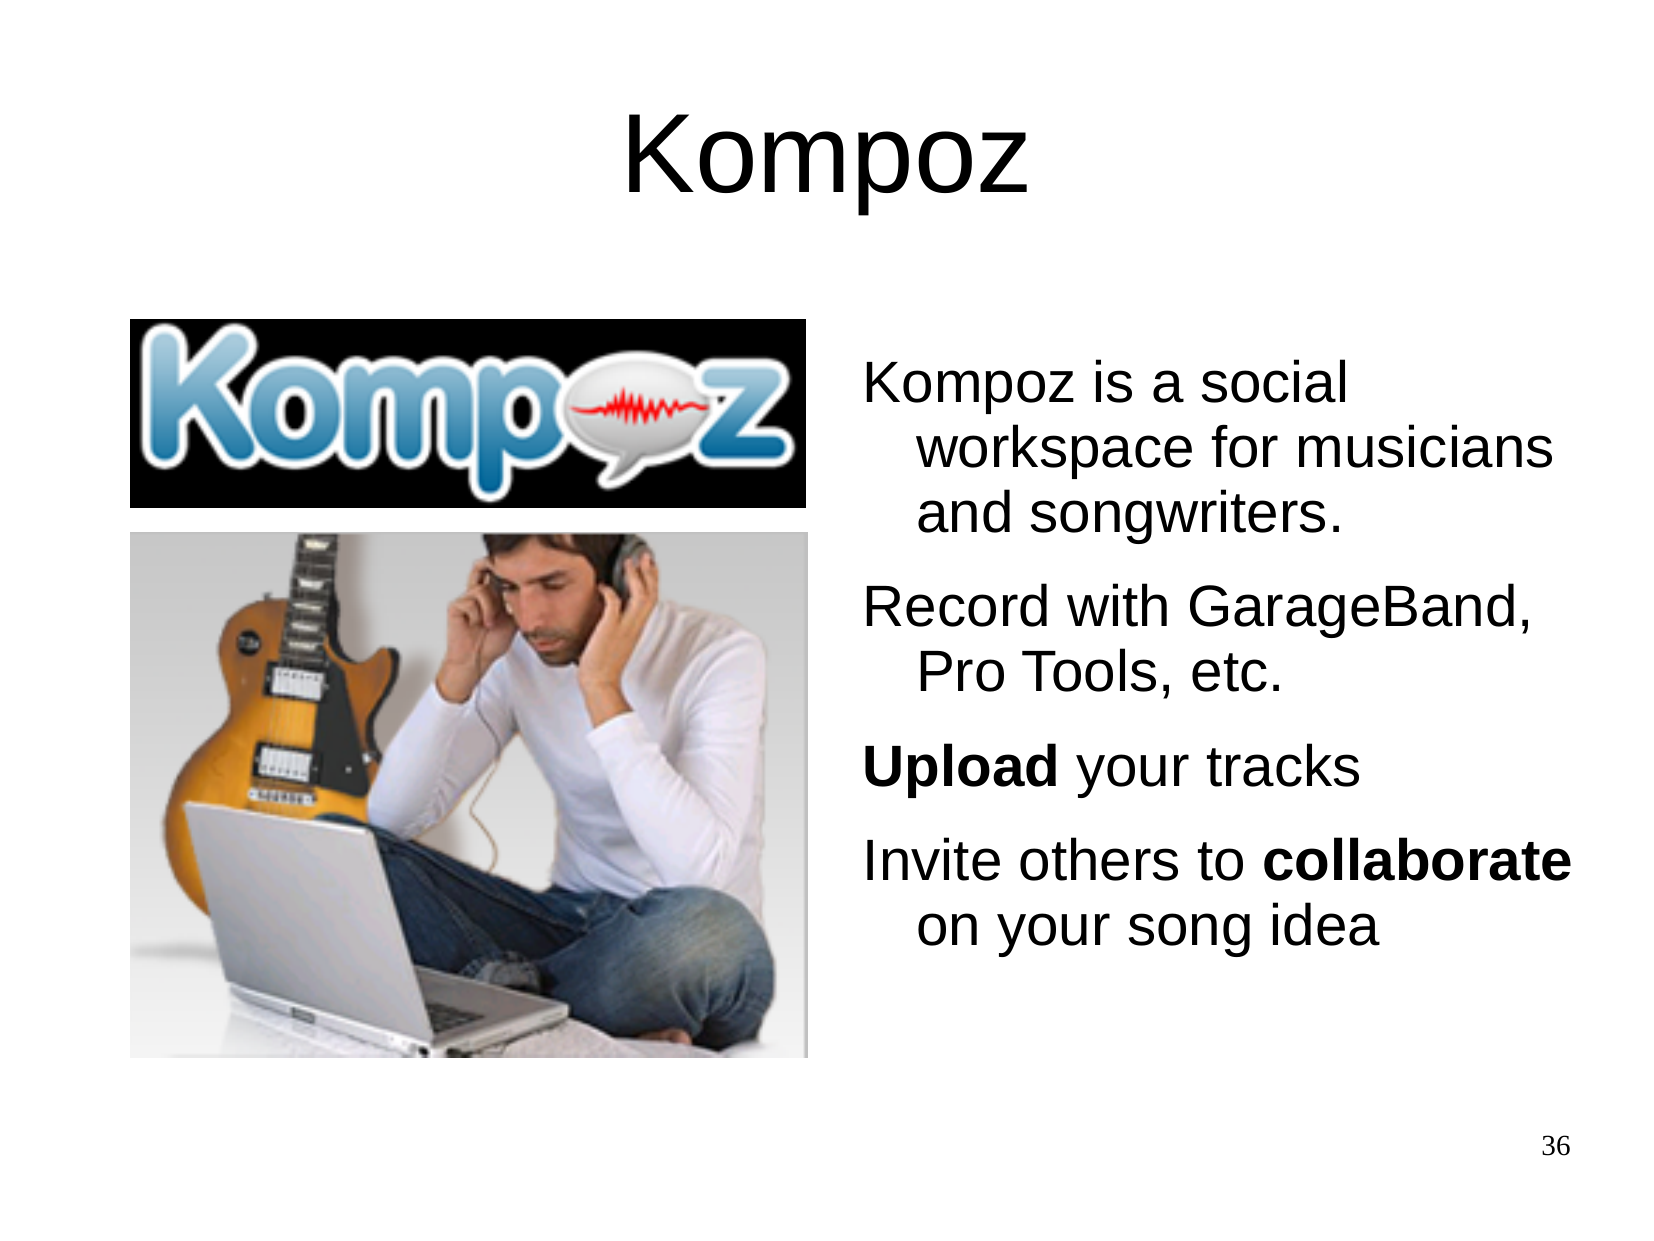

# Kompoz
Kompoz is a social workspace for musicians and songwriters.
Record with GarageBand, Pro Tools, etc.
Upload your tracks
Invite others to collaborate on your song idea
36